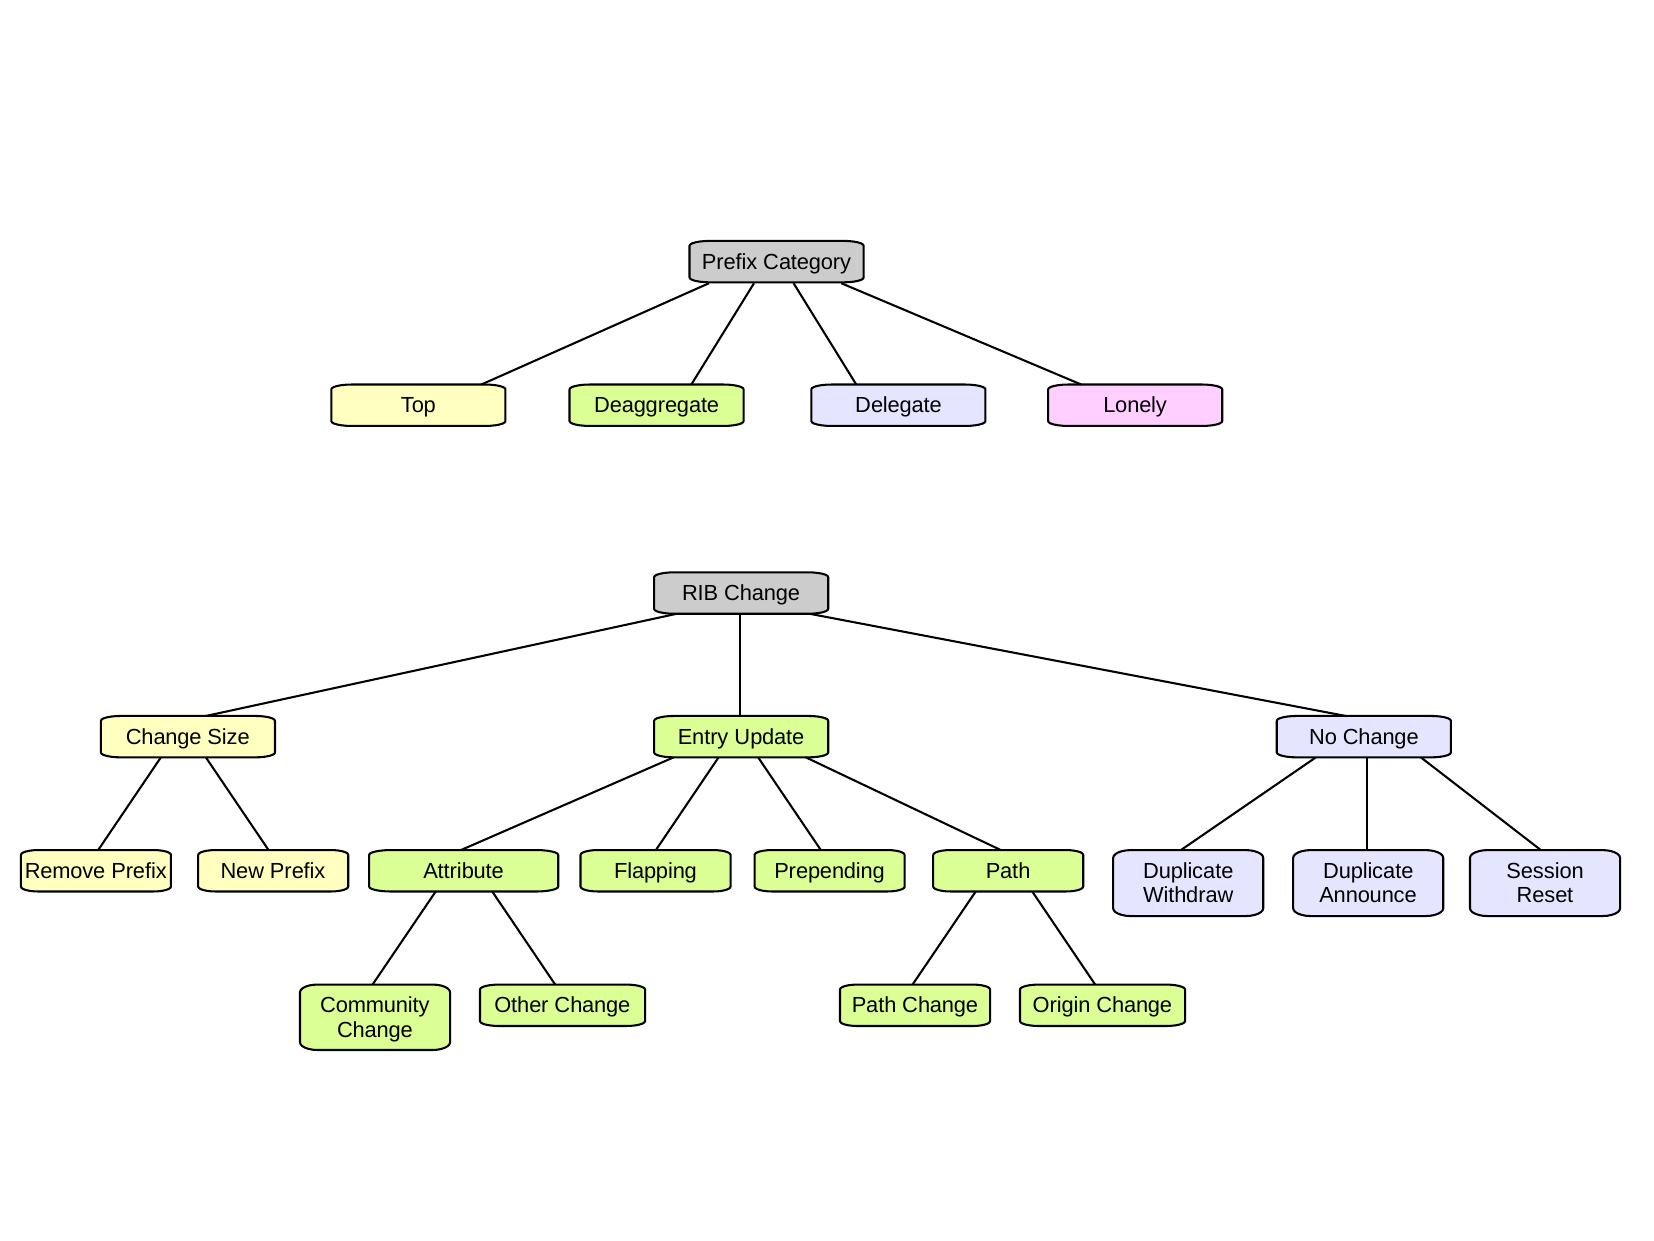

Prefix Category
Top
Deaggregate
Delegate
Lonely
RIB Change
Change Size
Entry Update
No Change
Remove Prefix
New Prefix
Attribute
Flapping
Prepending
Path
Duplicate
Withdraw
Duplicate
Announce
Session
Reset
Community
Change
Other Change
Path Change
Origin Change